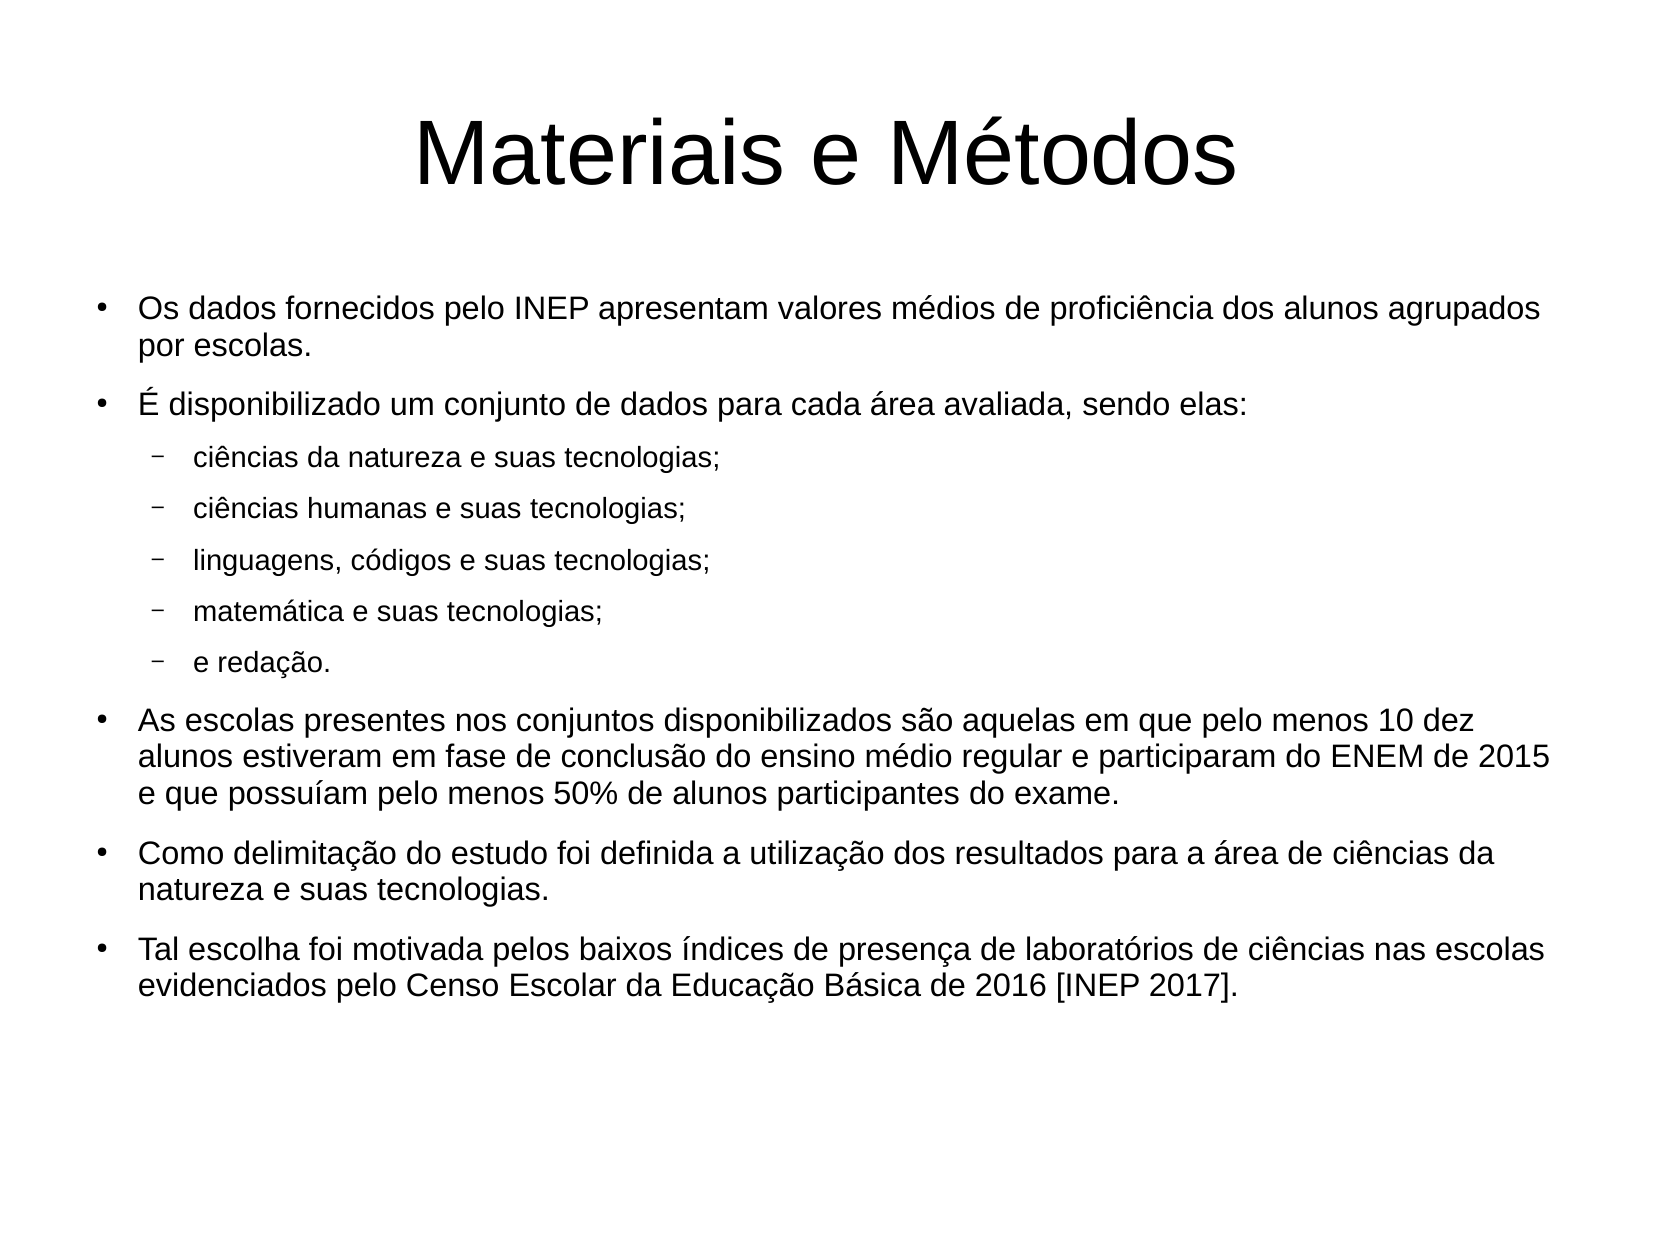

# Materiais e Métodos
Os dados fornecidos pelo INEP apresentam valores médios de proficiência dos alunos agrupados por escolas.
É disponibilizado um conjunto de dados para cada área avaliada, sendo elas:
ciências da natureza e suas tecnologias;
ciências humanas e suas tecnologias;
linguagens, códigos e suas tecnologias;
matemática e suas tecnologias;
e redação.
As escolas presentes nos conjuntos disponibilizados são aquelas em que pelo menos 10 dez alunos estiveram em fase de conclusão do ensino médio regular e participaram do ENEM de 2015 e que possuíam pelo menos 50% de alunos participantes do exame.
Como delimitação do estudo foi definida a utilização dos resultados para a área de ciências da natureza e suas tecnologias.
Tal escolha foi motivada pelos baixos índices de presença de laboratórios de ciências nas escolas evidenciados pelo Censo Escolar da Educação Básica de 2016 [INEP 2017].